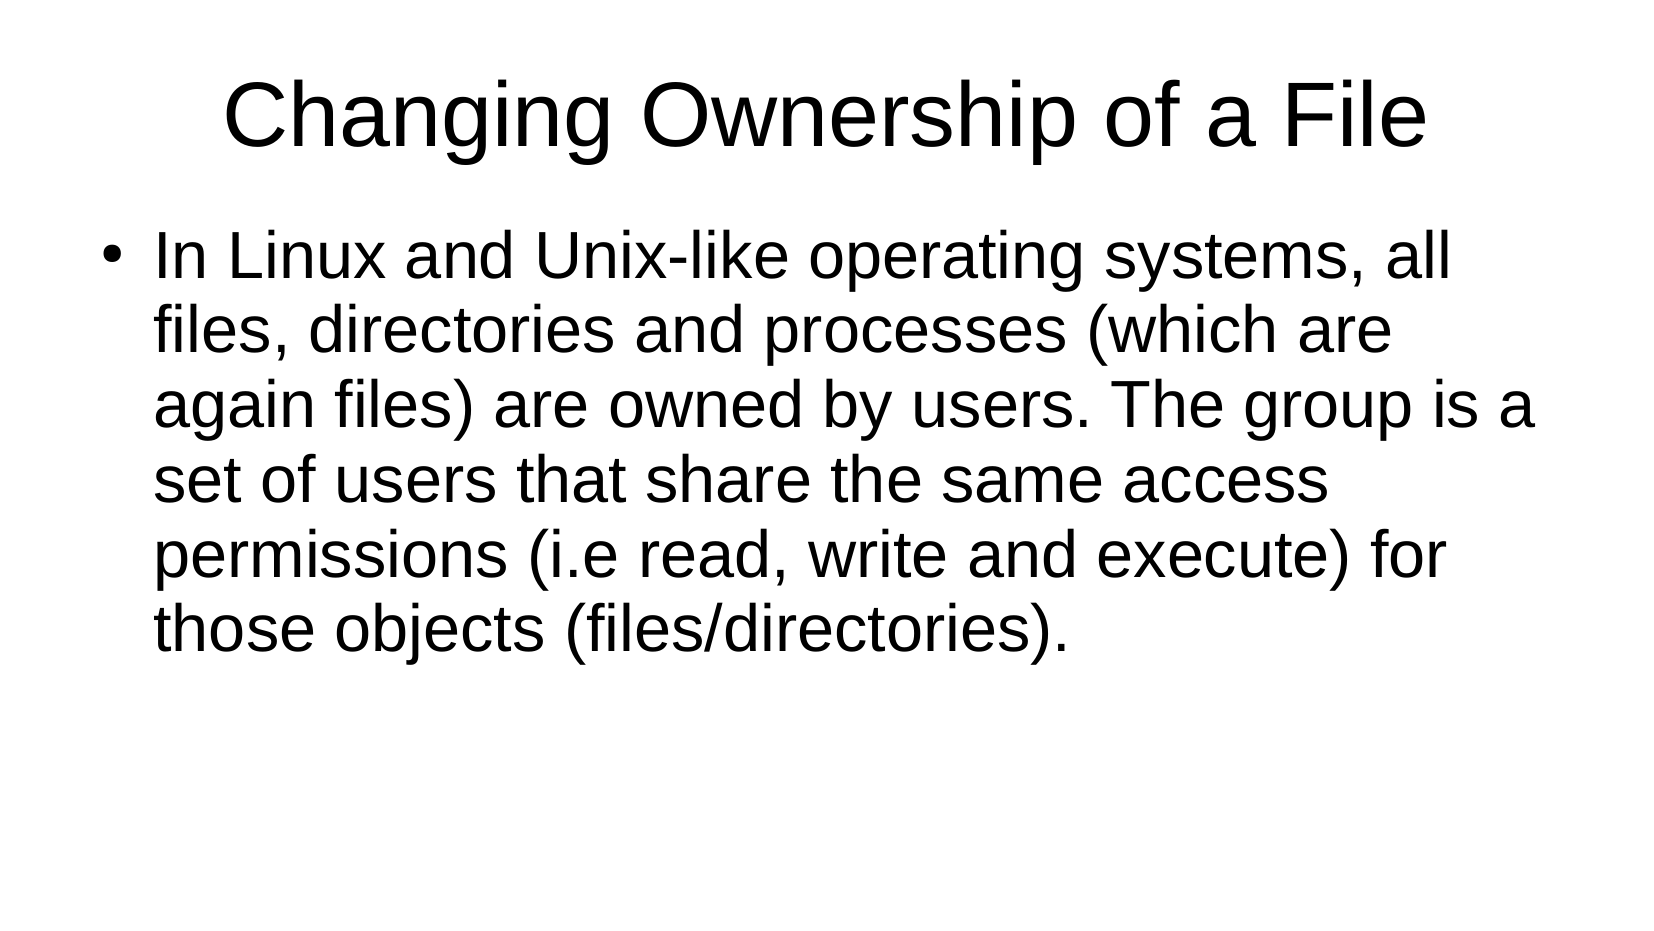

# Changing Ownership of a File
In Linux and Unix-like operating systems, all files, directories and processes (which are again files) are owned by users. The group is a set of users that share the same access permissions (i.e read, write and execute) for those objects (files/directories).